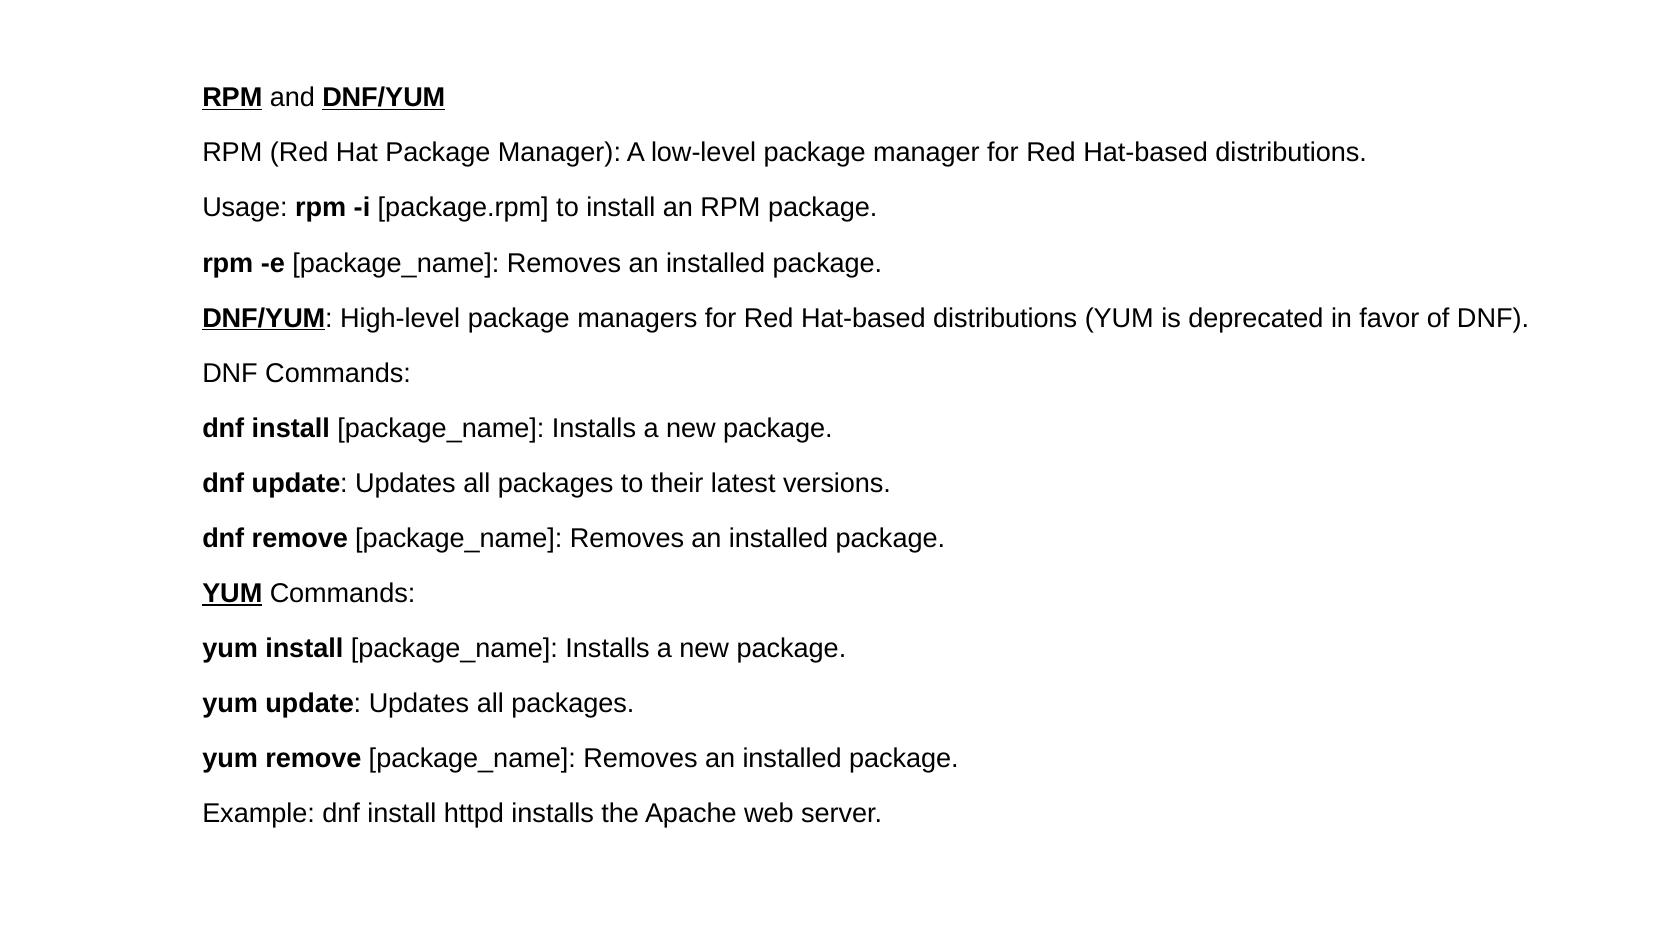

RPM and DNF/YUM
RPM (Red Hat Package Manager): A low-level package manager for Red Hat-based distributions.
Usage: rpm -i [package.rpm] to install an RPM package.
rpm -e [package_name]: Removes an installed package.
DNF/YUM: High-level package managers for Red Hat-based distributions (YUM is deprecated in favor of DNF).
DNF Commands:
dnf install [package_name]: Installs a new package.
dnf update: Updates all packages to their latest versions.
dnf remove [package_name]: Removes an installed package.
YUM Commands:
yum install [package_name]: Installs a new package.
yum update: Updates all packages.
yum remove [package_name]: Removes an installed package.
Example: dnf install httpd installs the Apache web server.